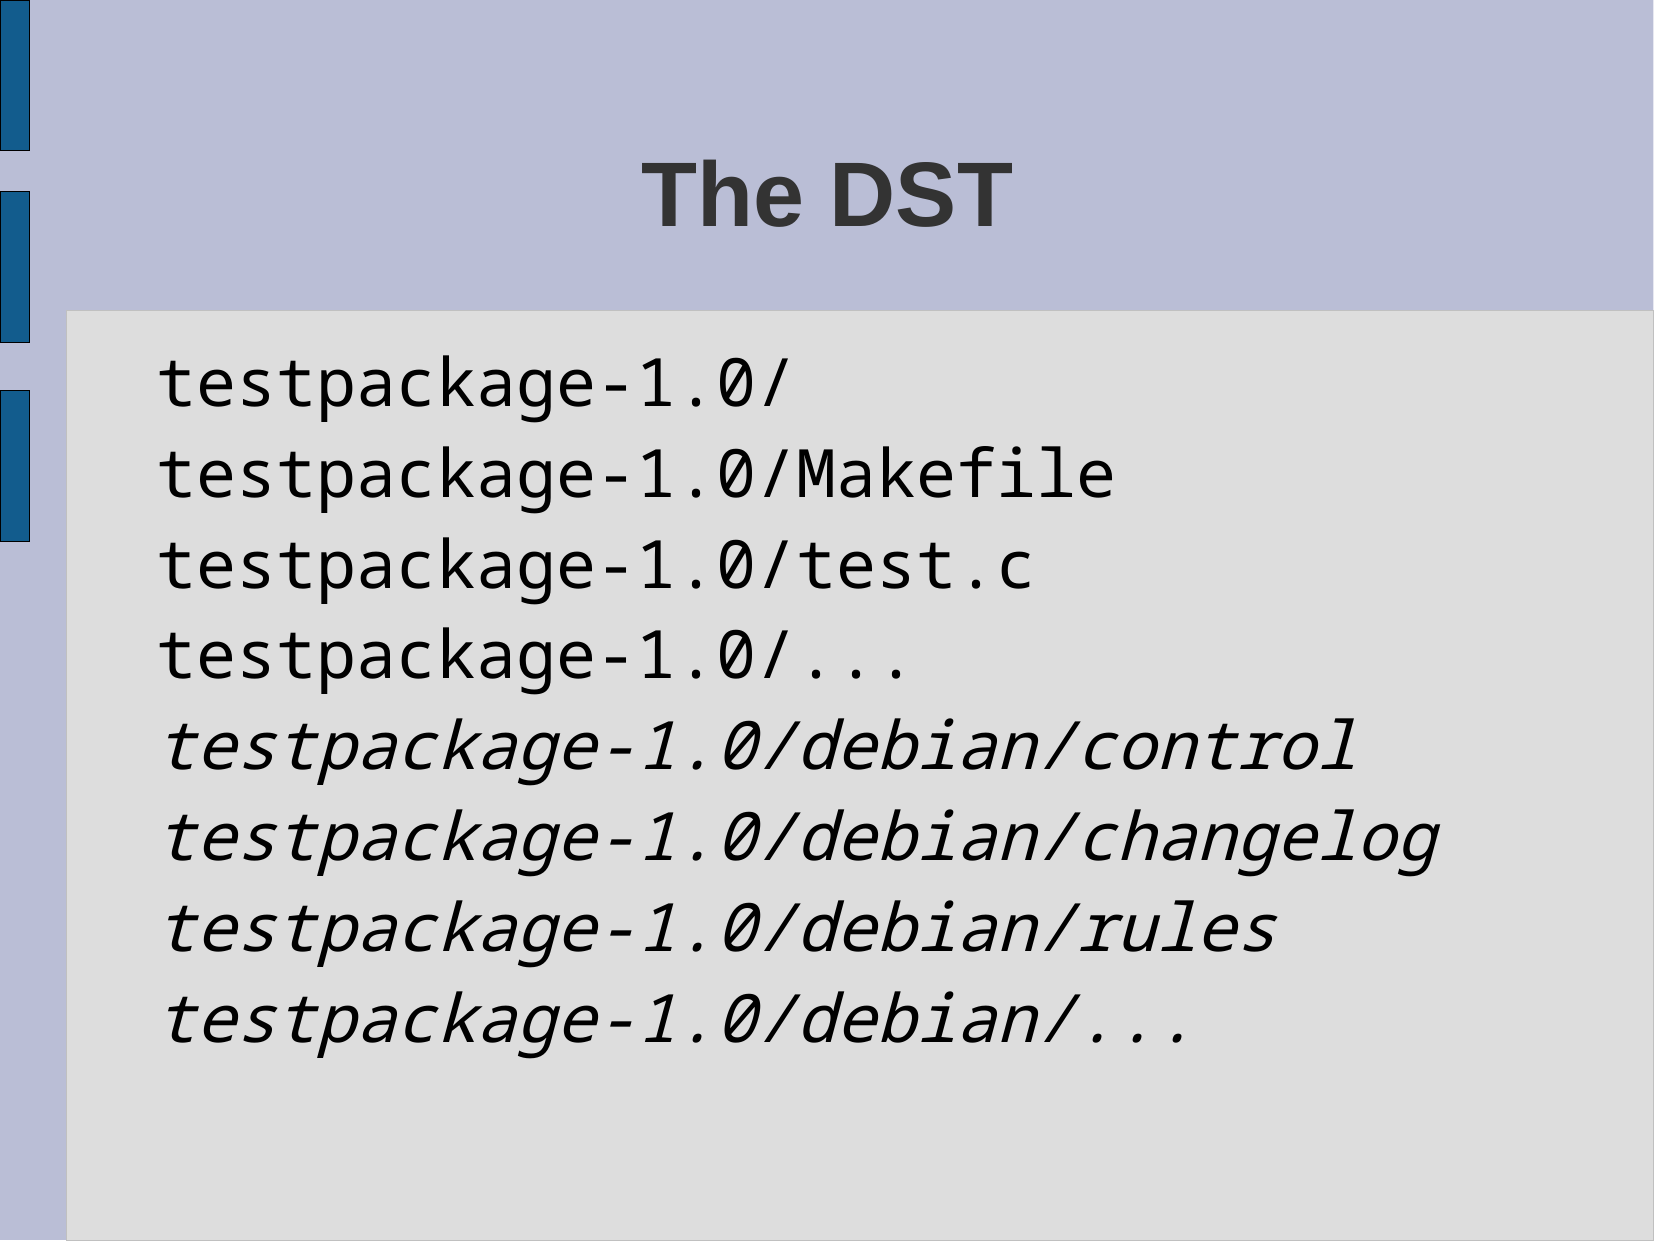

# The DST
testpackage-1.0/
testpackage-1.0/Makefile
testpackage-1.0/test.c
testpackage-1.0/...
testpackage-1.0/debian/control
testpackage-1.0/debian/changelog
testpackage-1.0/debian/rules
testpackage-1.0/debian/...